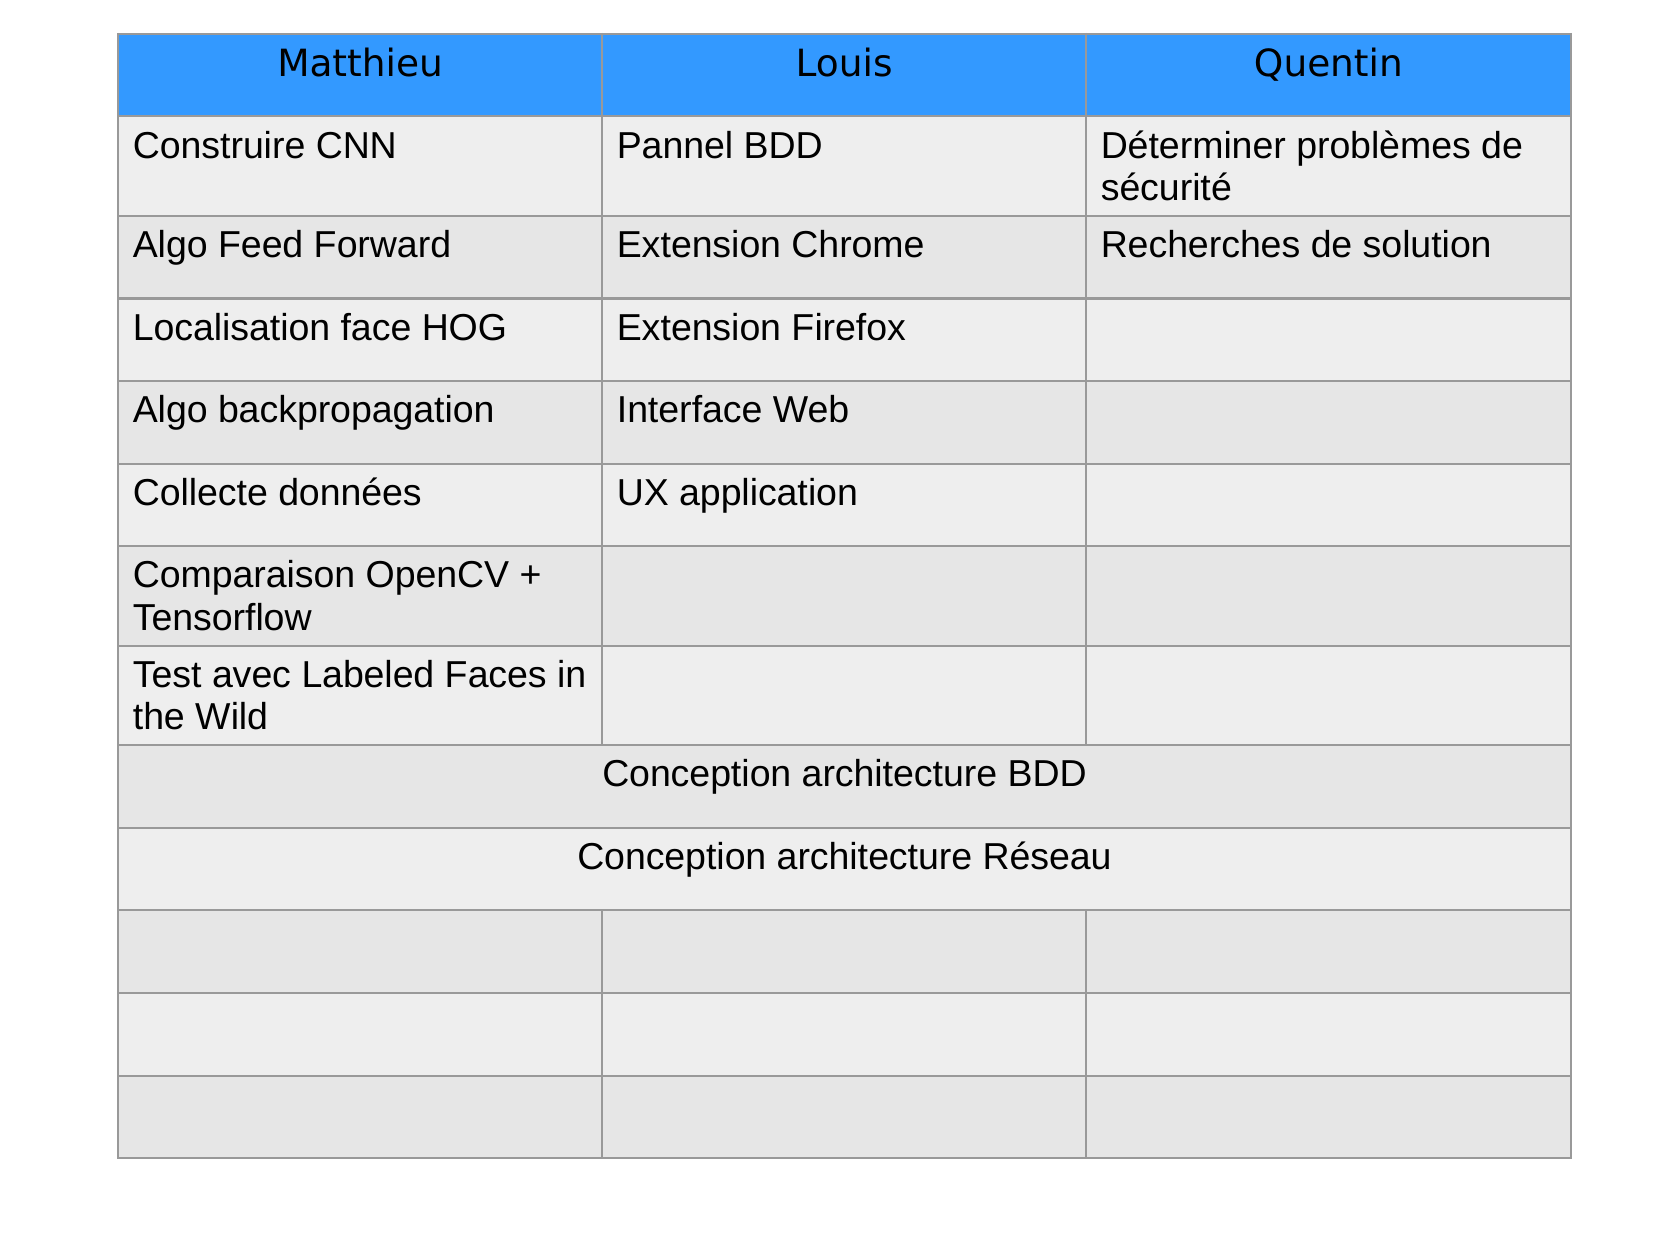

| Matthieu | Louis | Quentin |
| --- | --- | --- |
| Construire CNN | Pannel BDD | Déterminer problèmes de sécurité |
| Algo Feed Forward | Extension Chrome | Recherches de solution |
| Localisation face HOG | Extension Firefox | |
| Algo backpropagation | Interface Web | |
| Collecte données | UX application | |
| Comparaison OpenCV + Tensorflow | | |
| Test avec Labeled Faces in the Wild | | |
| Conception architecture BDD | | |
| Conception architecture Réseau | | |
| | | |
| | | |
| | | |